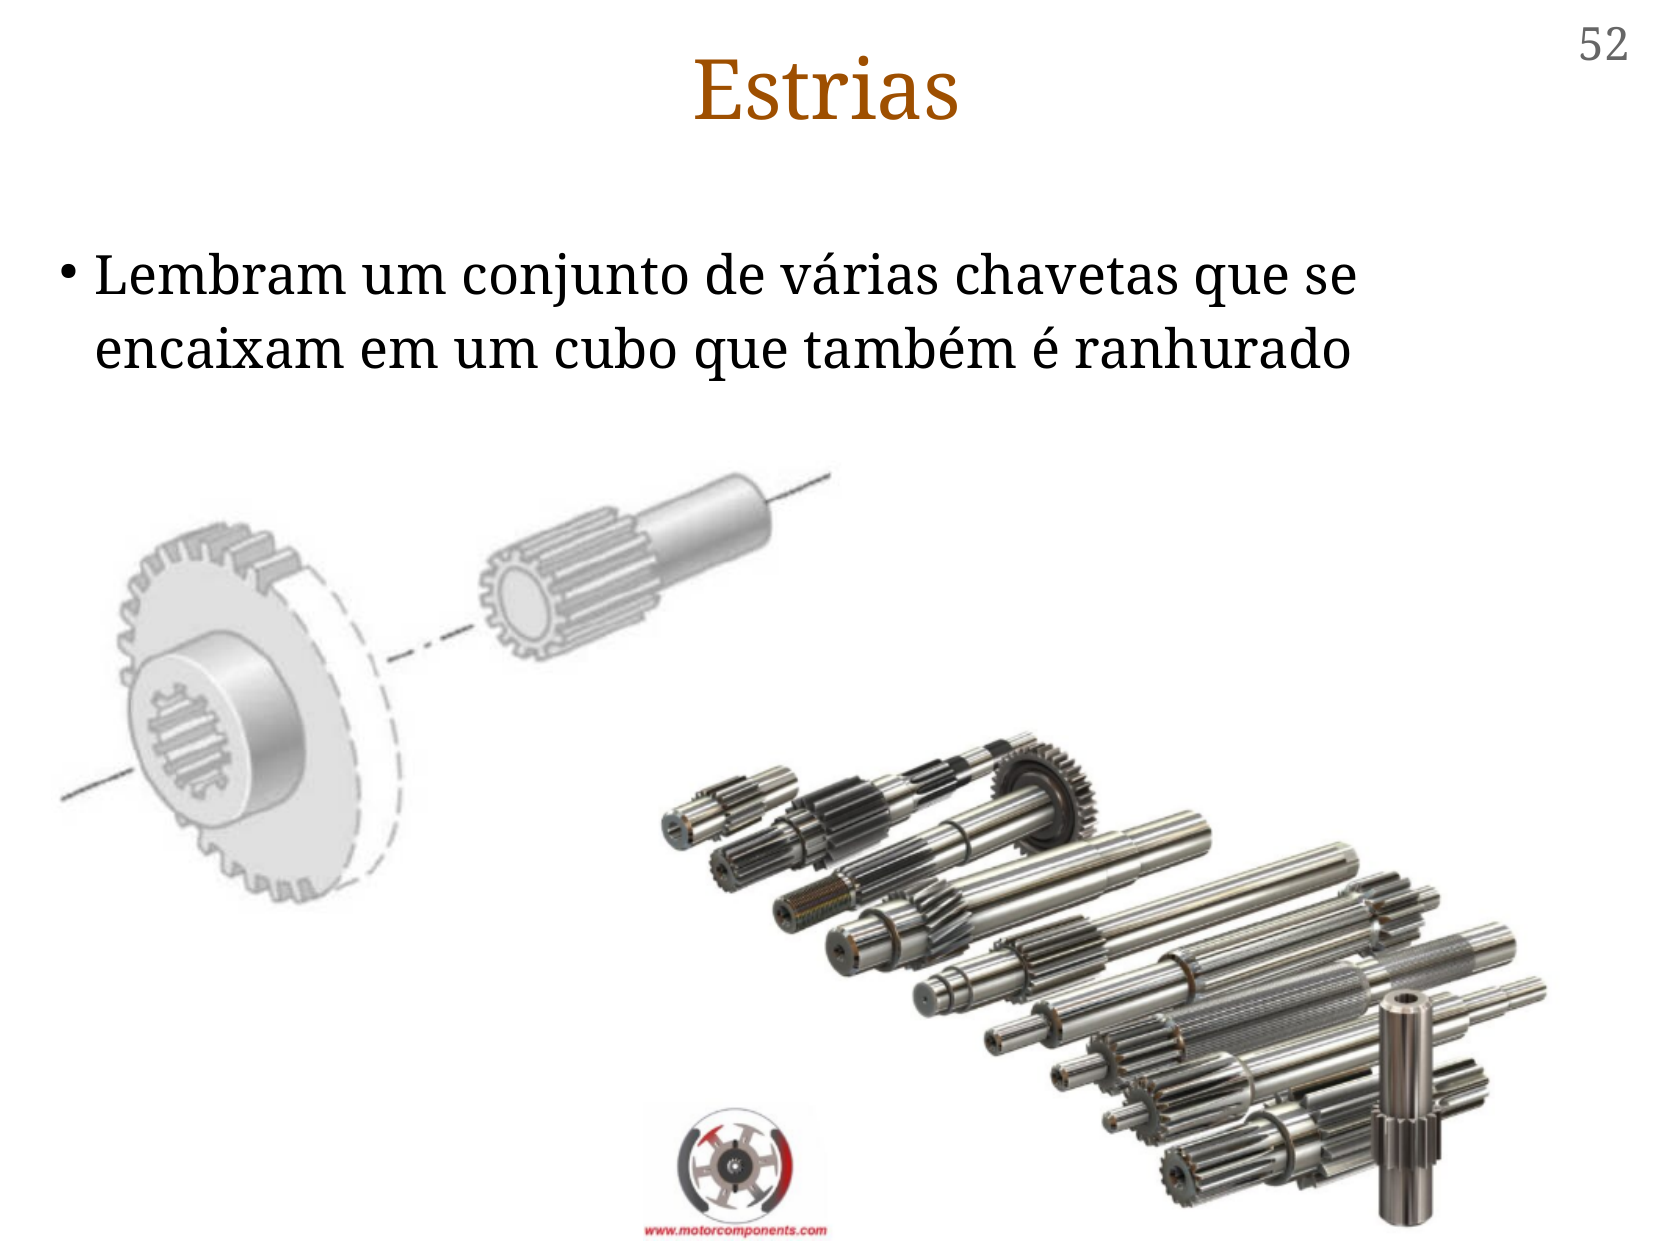

52
# Estrias
Lembram um conjunto de várias chavetas que se encaixam em um cubo que também é ranhurado